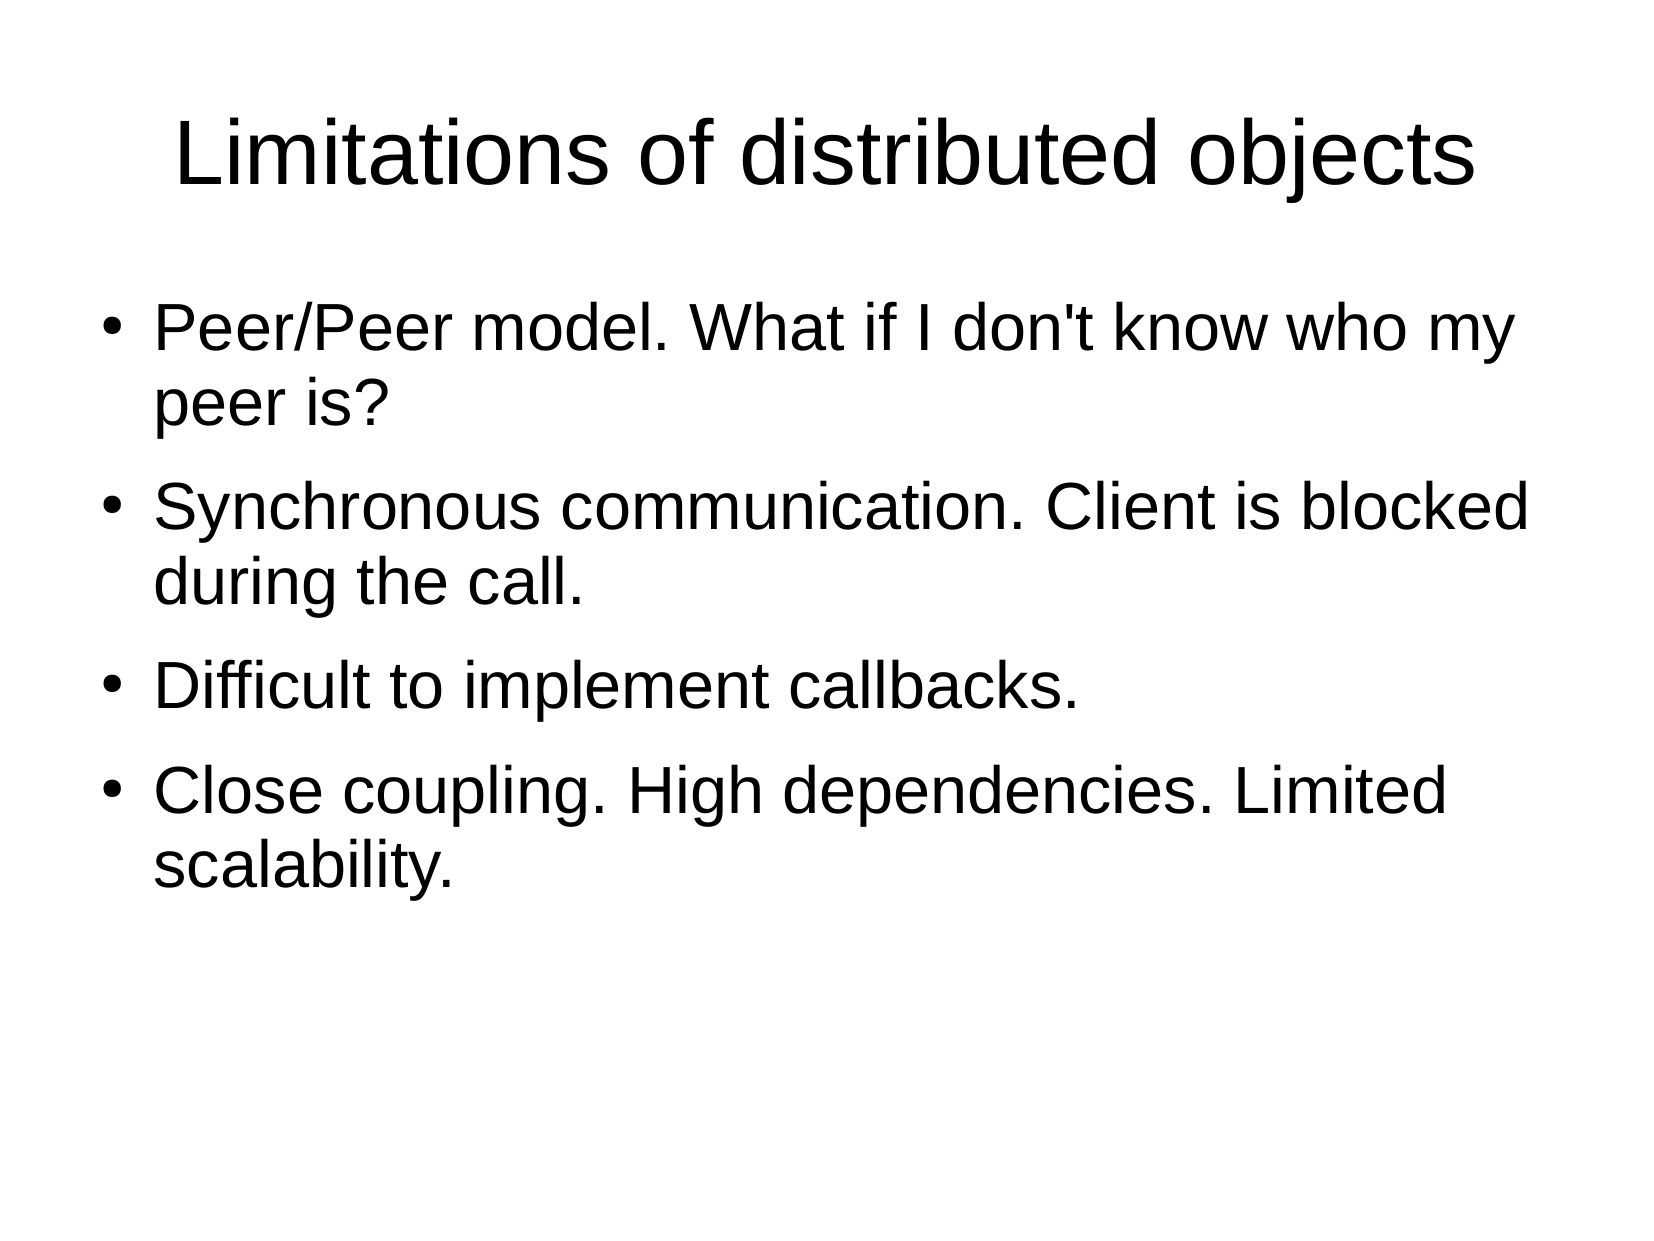

# Limitations of distributed objects
Peer/Peer model. What if I don't know who my peer is?
Synchronous communication. Client is blocked during the call.
Difficult to implement callbacks.
Close coupling. High dependencies. Limited scalability.